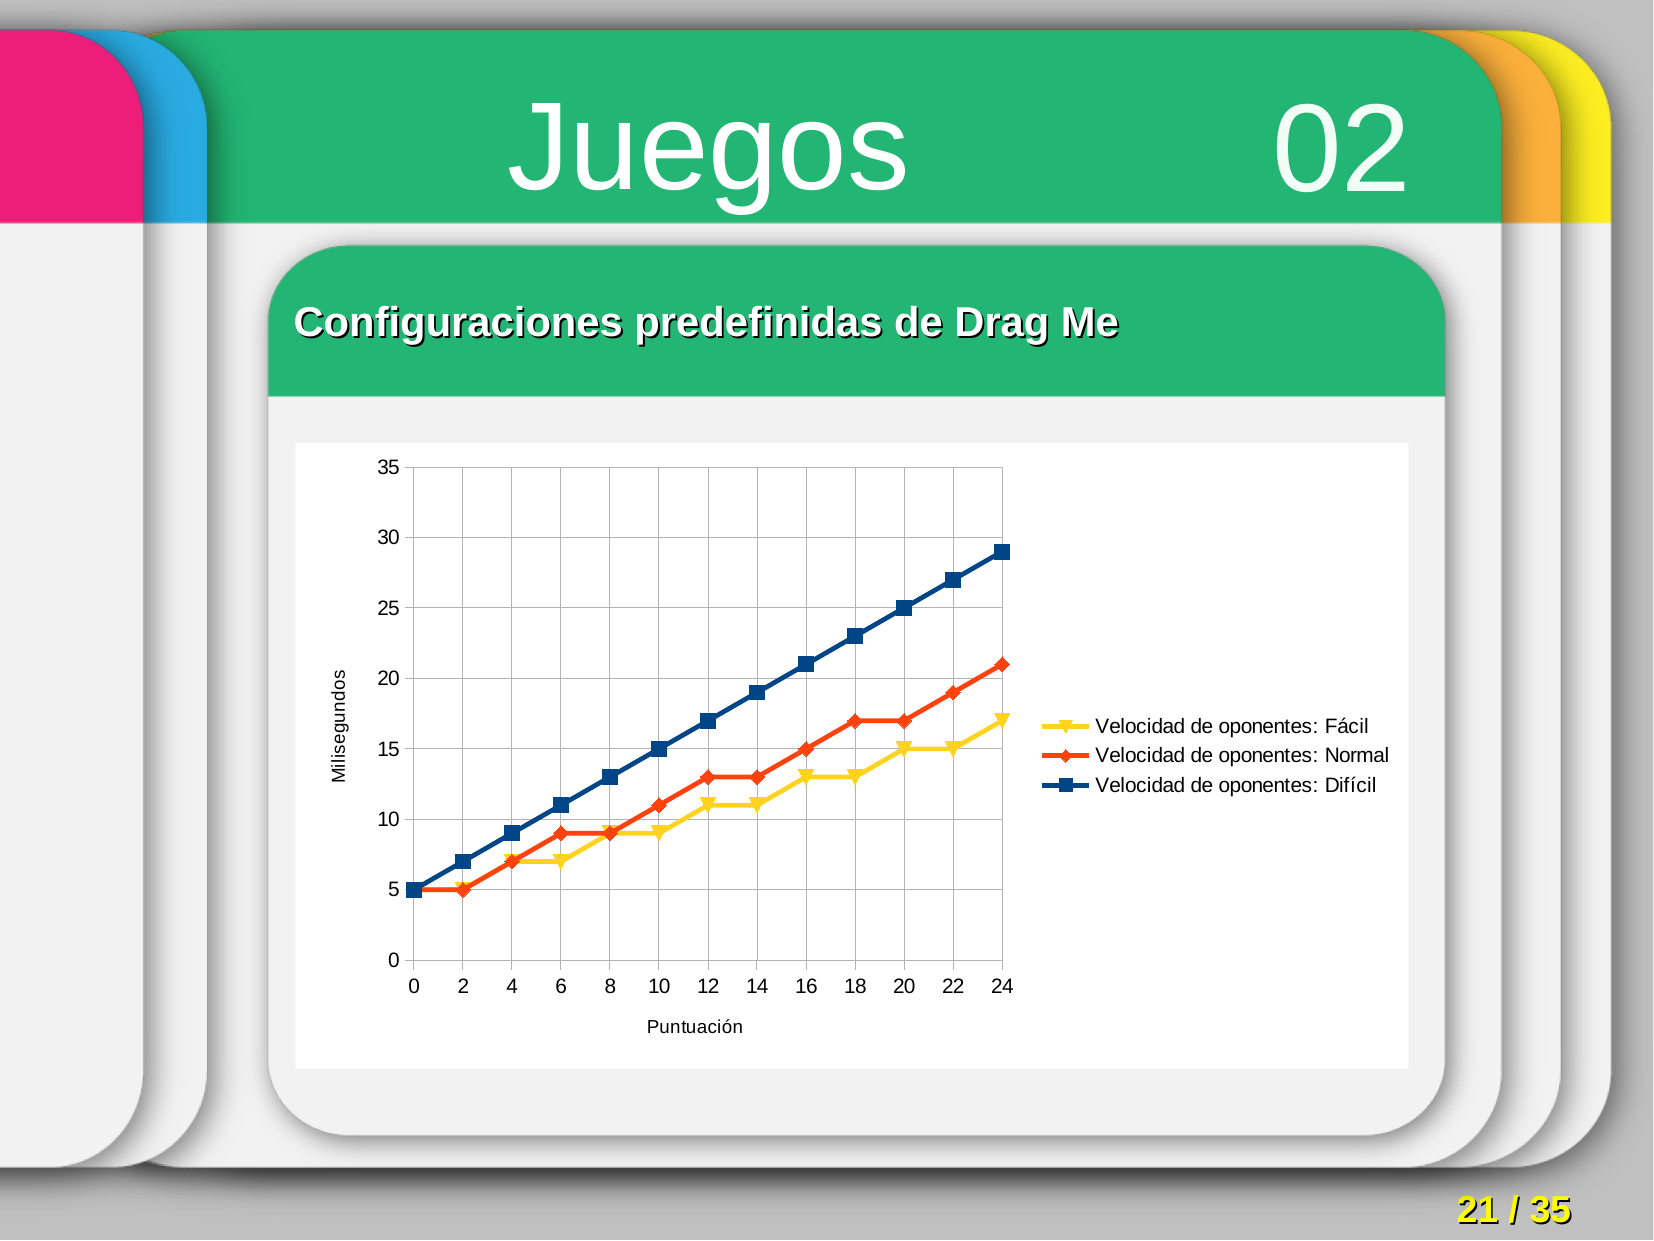

02
# Juegos
Configuraciones predefinidas de Drag Me
### Chart
| Category | Velocidad de oponentes: Fácil | Velocidad de oponentes: Normal | Velocidad de oponentes: Difícil |
|---|---|---|---|
| 0 | 5.0 | 5.0 | 5.0 |
| 2 | 5.0 | 5.0 | 7.0 |
| 4 | 7.0 | 7.0 | 9.0 |
| 6 | 7.0 | 9.0 | 11.0 |
| 8 | 9.0 | 9.0 | 13.0 |
| 10 | 9.0 | 11.0 | 15.0 |
| 12 | 11.0 | 13.0 | 17.0 |
| 14 | 11.0 | 13.0 | 19.0 |
| 16 | 13.0 | 15.0 | 21.0 |
| 18 | 13.0 | 17.0 | 23.0 |
| 20 | 15.0 | 17.0 | 25.0 |
| 22 | 15.0 | 19.0 | 27.0 |
| 24 | 17.0 | 21.0 | 29.0 |